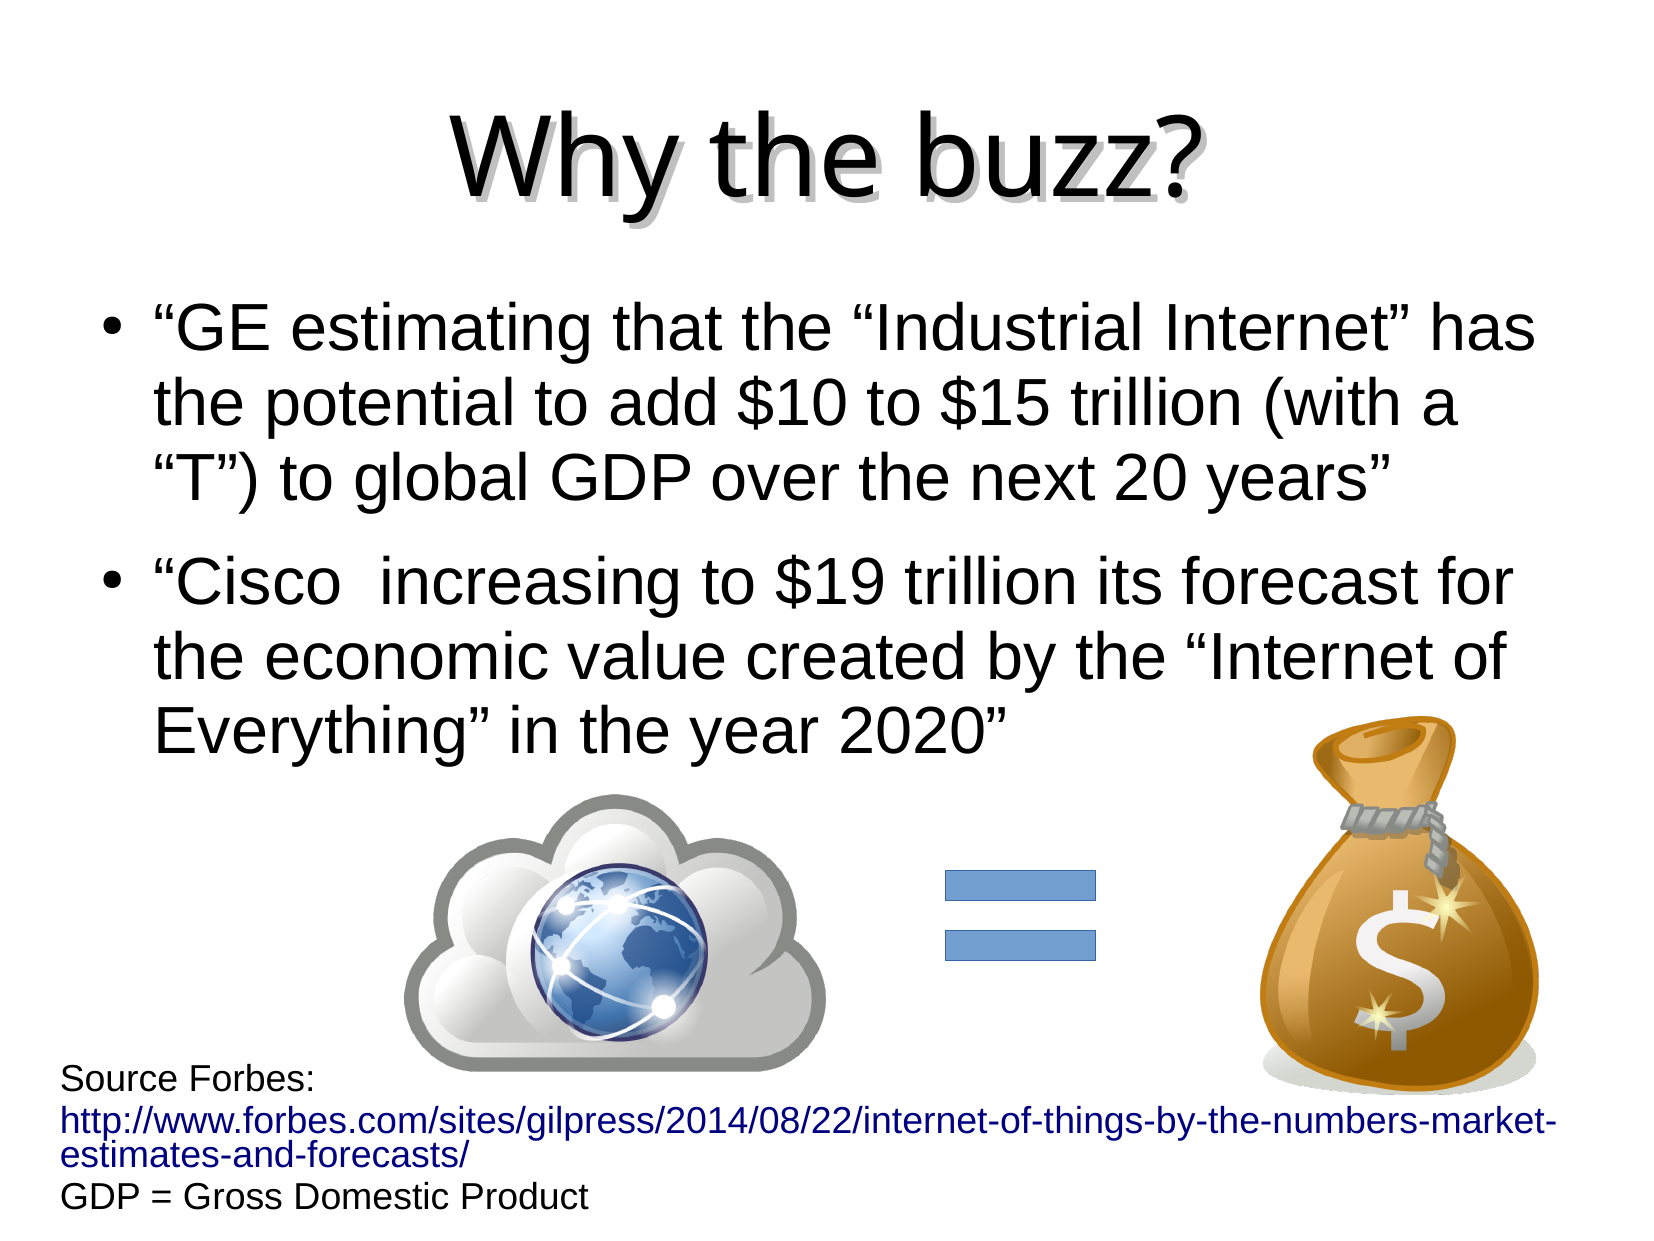

# Why the buzz?
“GE estimating that the “Industrial Internet” has the potential to add $10 to $15 trillion (with a “T”) to global GDP over the next 20 years”
“Cisco increasing to $19 trillion its forecast for the economic value created by the “Internet of Everything” in the year 2020”
Source Forbes: http://www.forbes.com/sites/gilpress/2014/08/22/internet-of-things-by-the-numbers-market-estimates-and-forecasts/
GDP = Gross Domestic Product